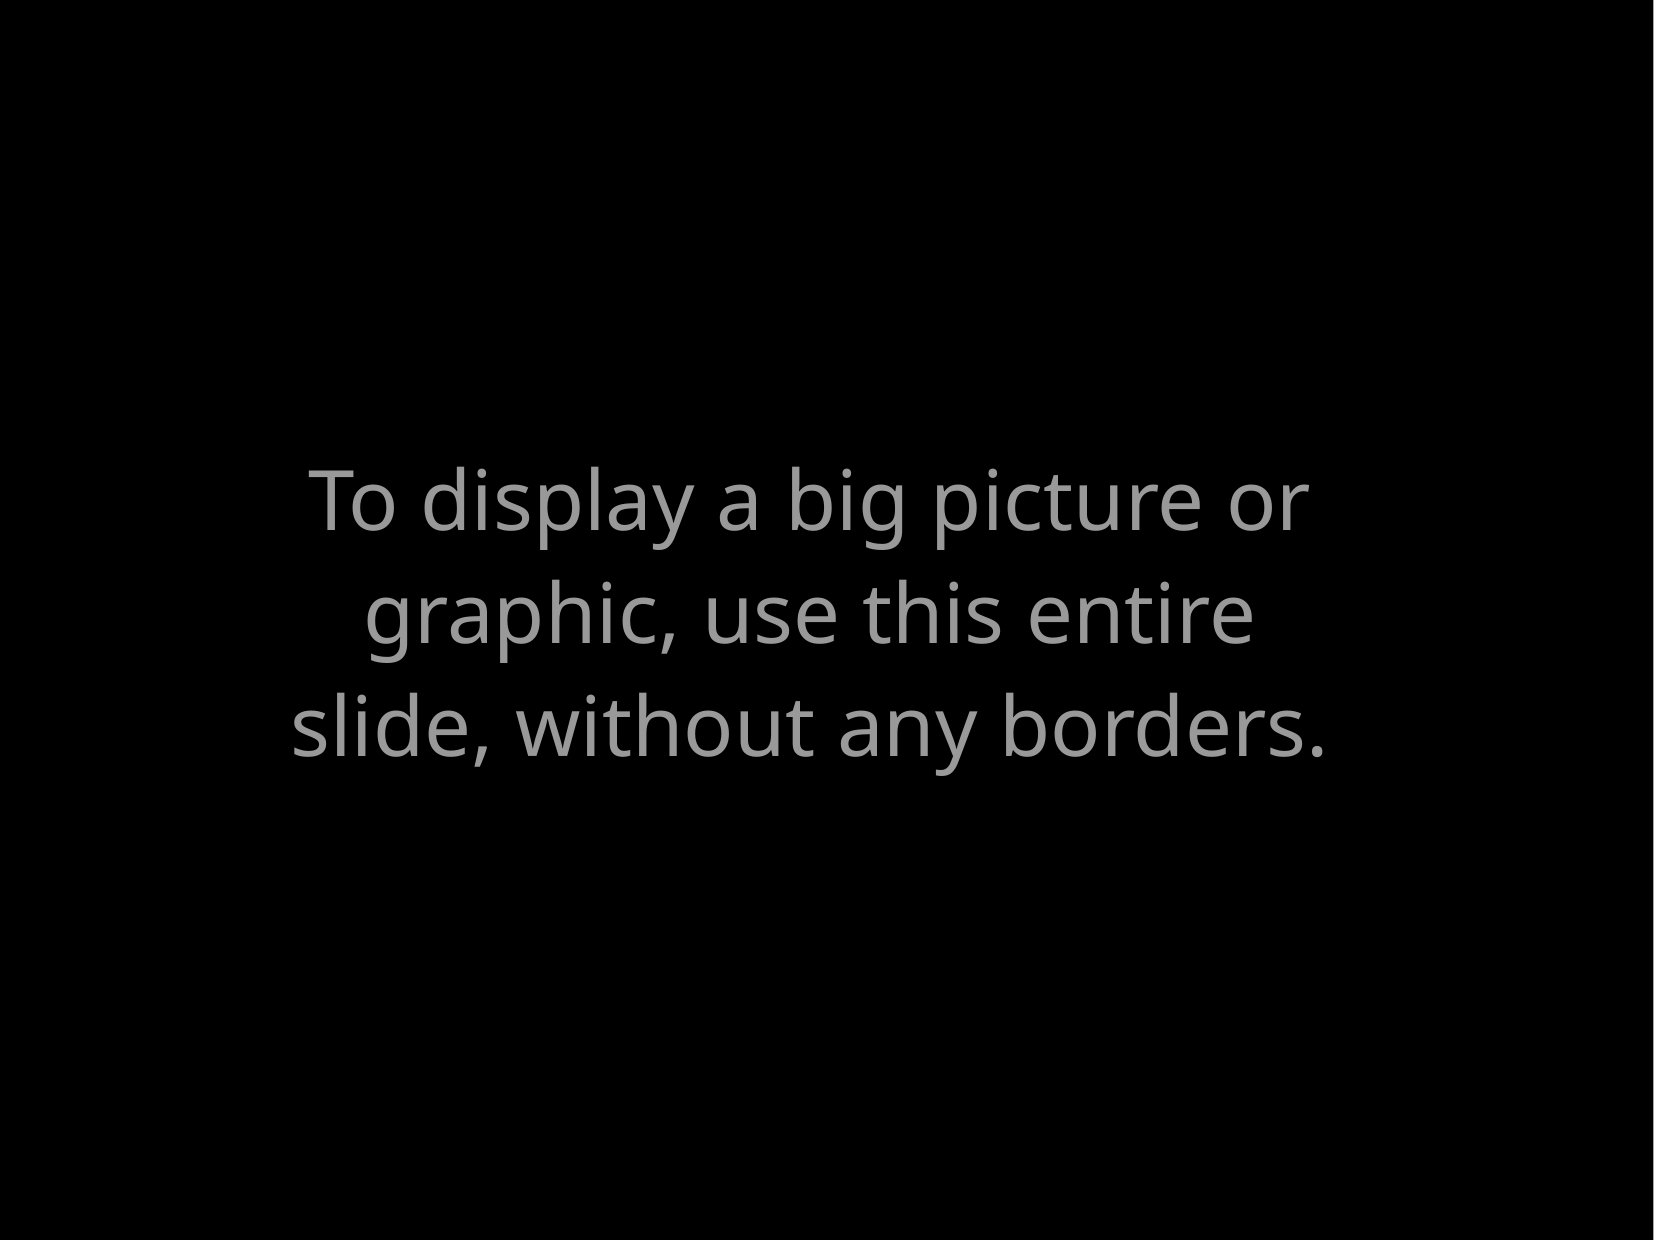

To display a big picture or graphic, use this entire slide, without any borders.